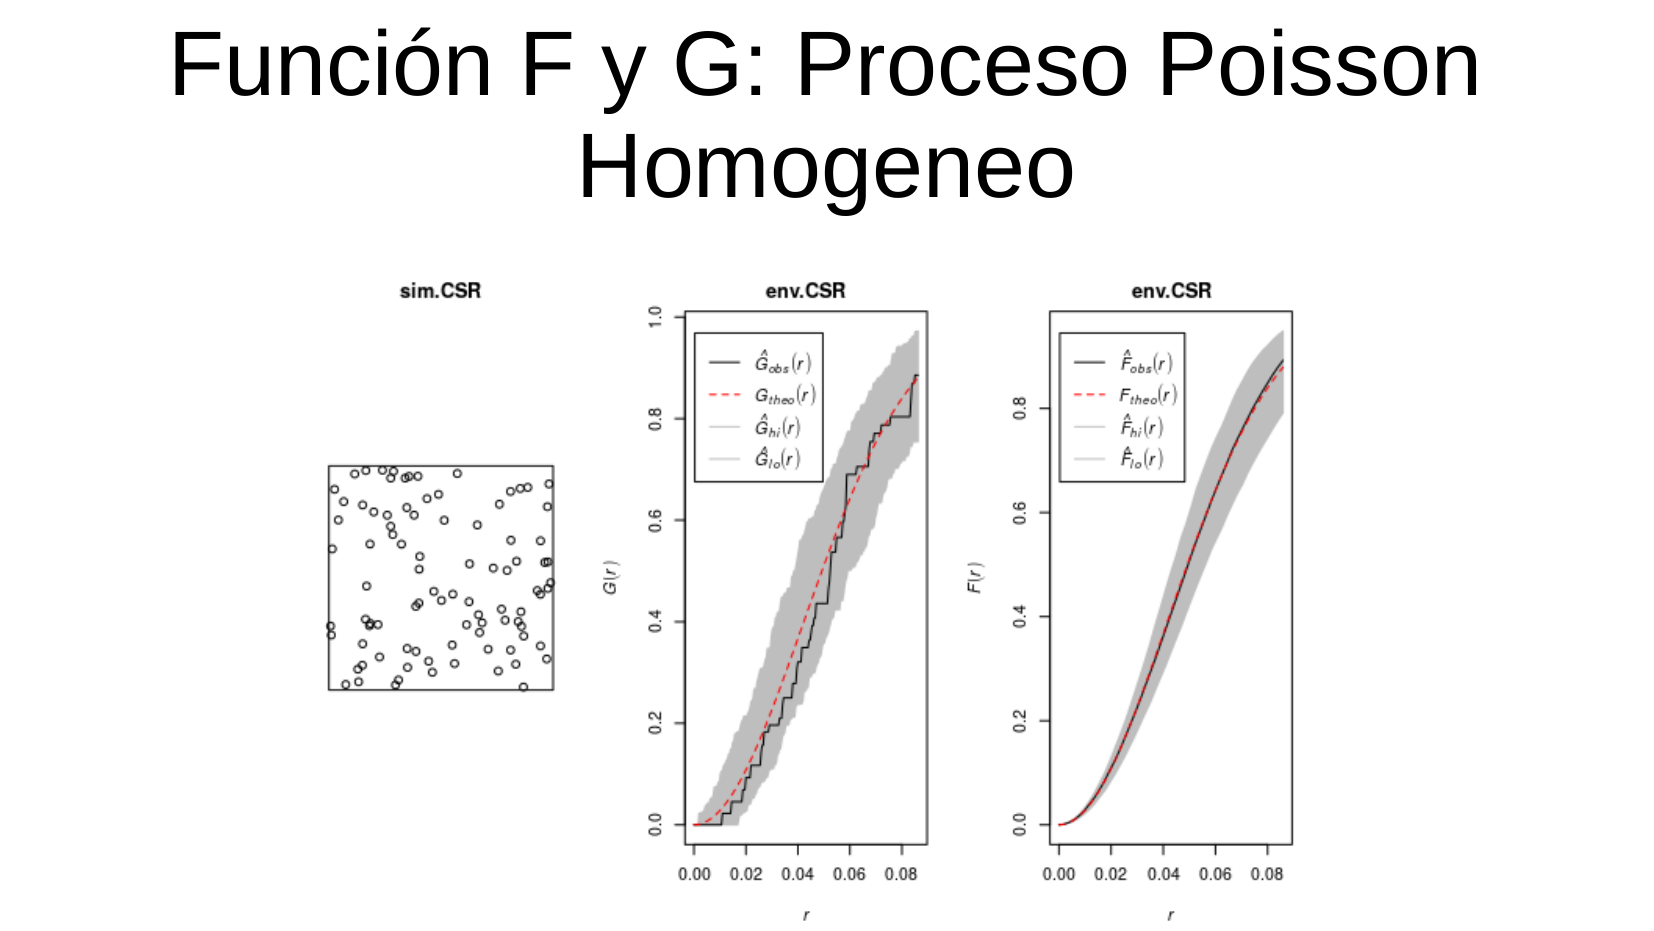

# Función F y G: Proceso Poisson Homogeneo